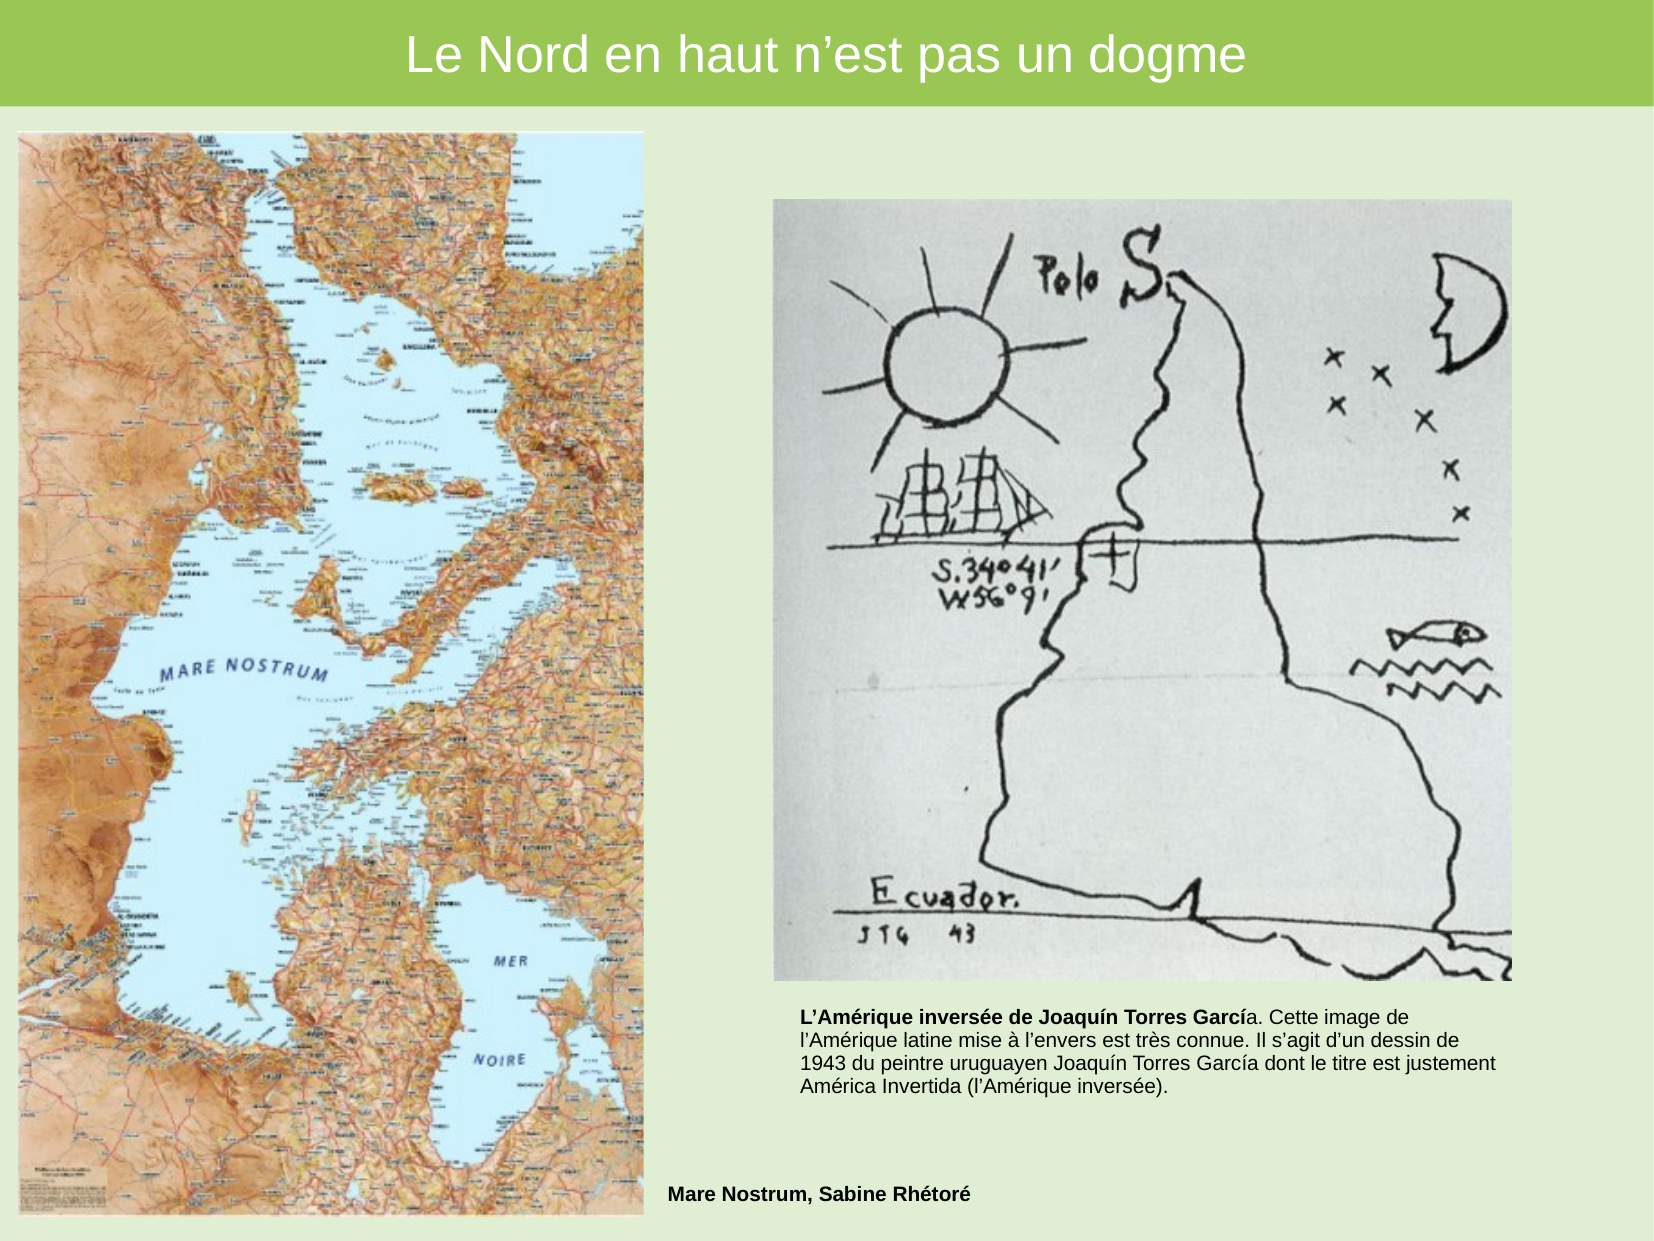

# Le Nord en haut n’est pas un dogme
L’Amérique inversée de Joaquín Torres García. Cette image de l’Amérique latine mise à l’envers est très connue. Il s’agit d’un dessin de 1943 du peintre uruguayen Joaquín Torres García dont le titre est justement América Invertida (l’Amérique inversée).
Mare Nostrum, Sabine Rhétoré